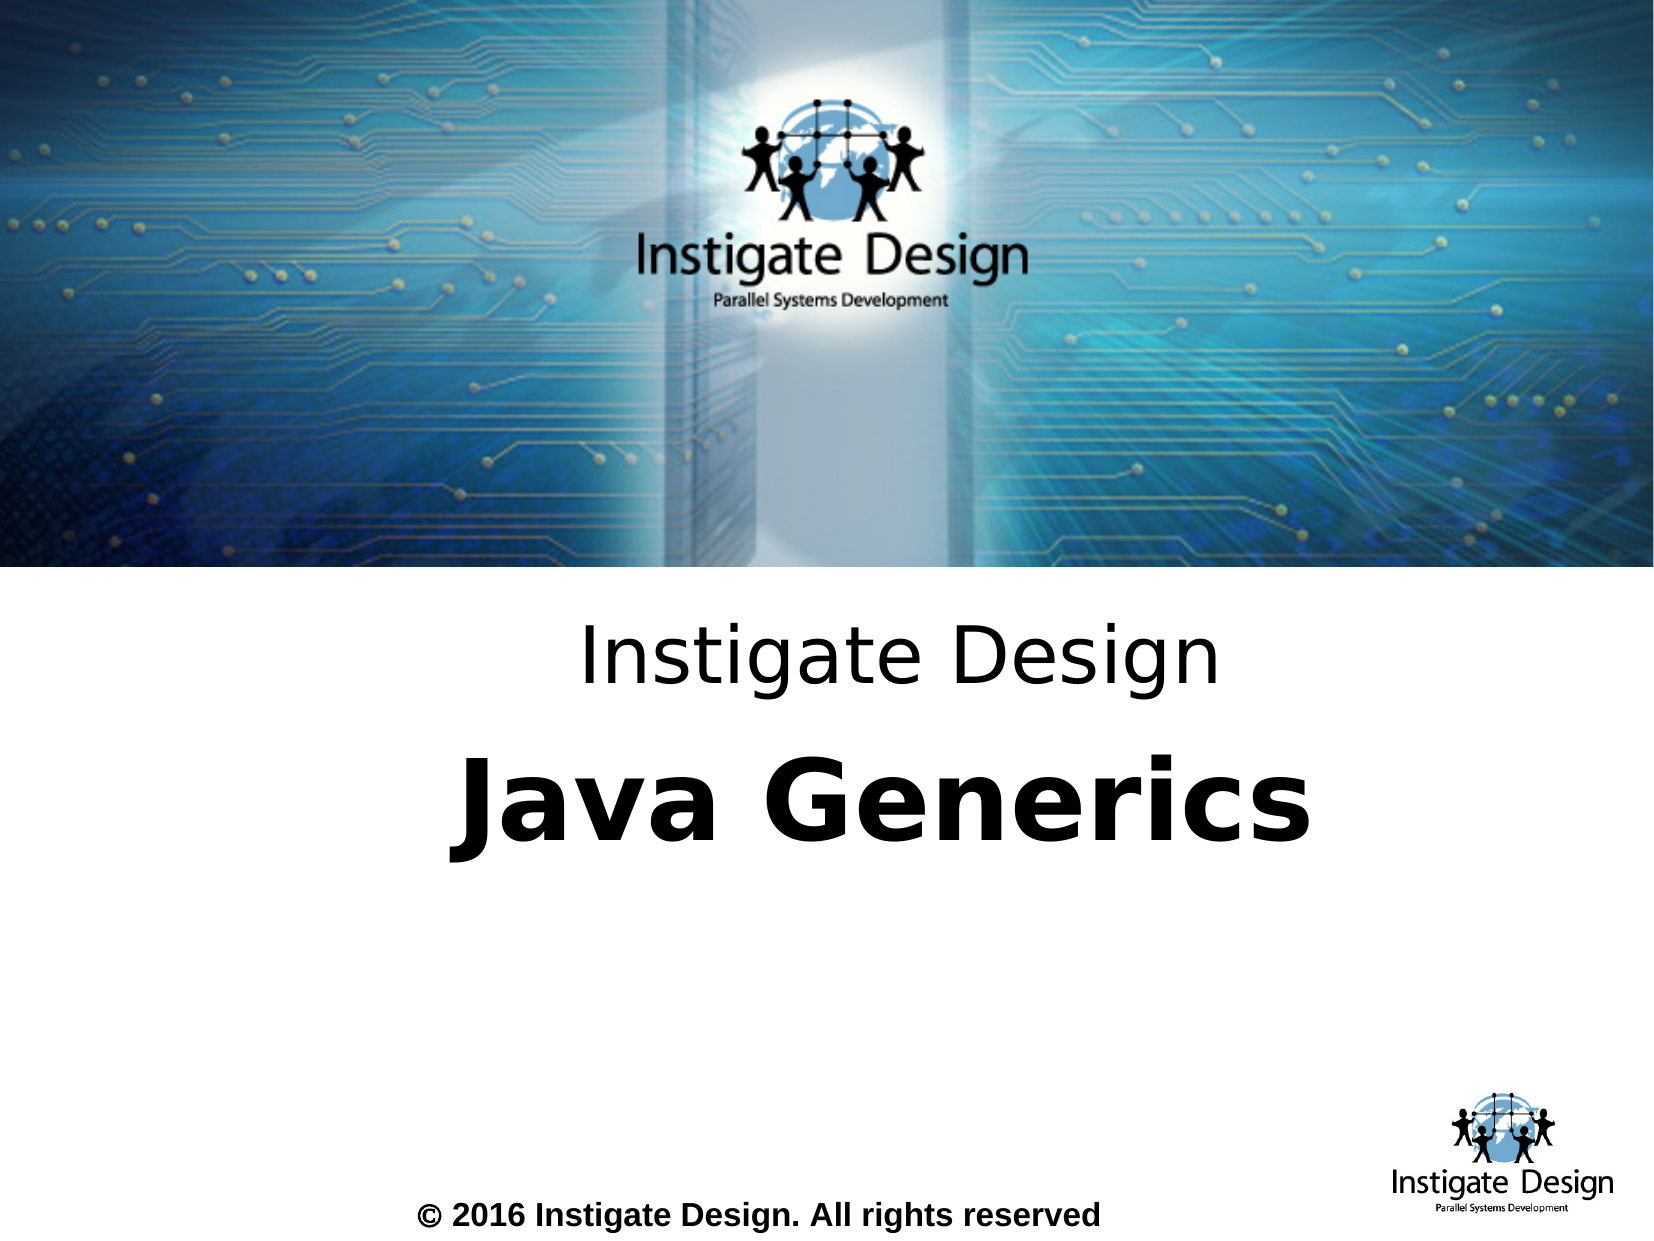

# Instigate Design
Java Generics
 2016 Instigate Design. All rights reserved